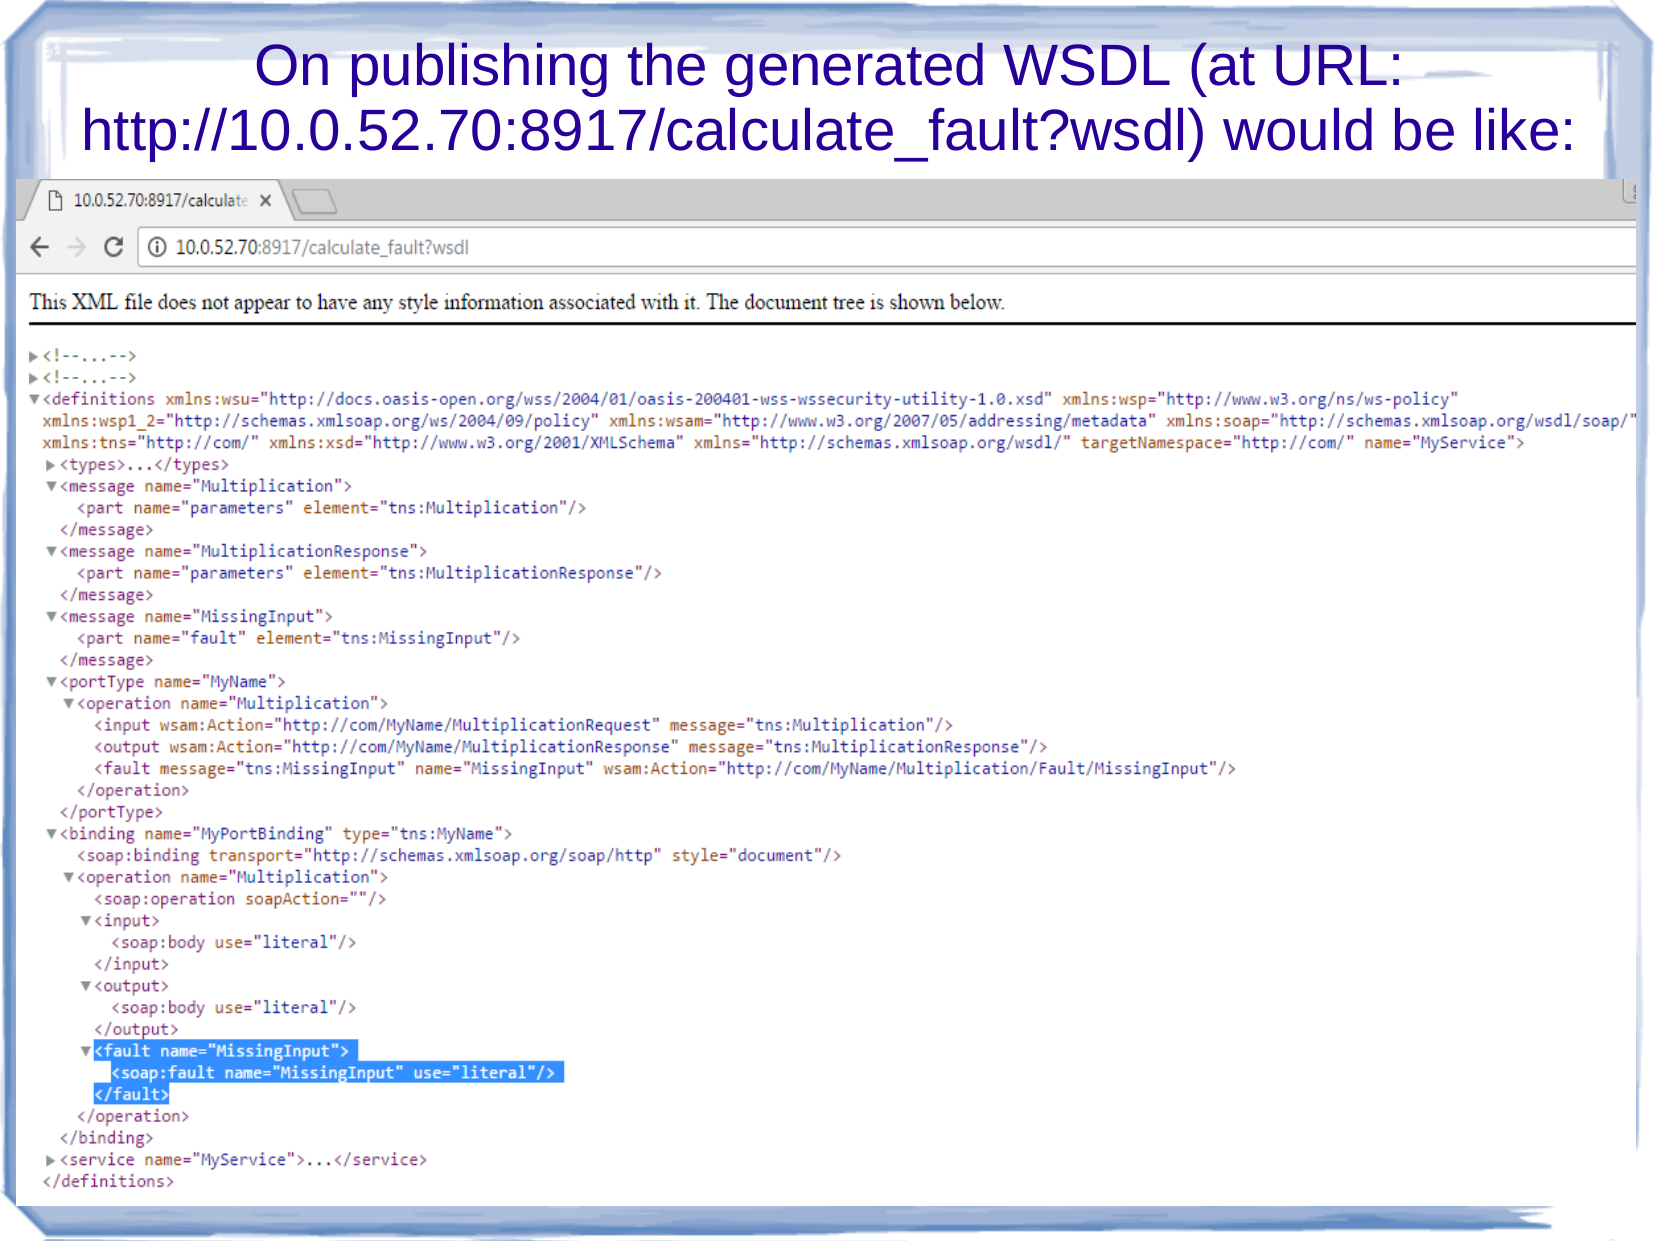

# On publishing the generated WSDL (at URL: http://10.0.52.70:8917/calculate_fault?wsdl) would be like:
47